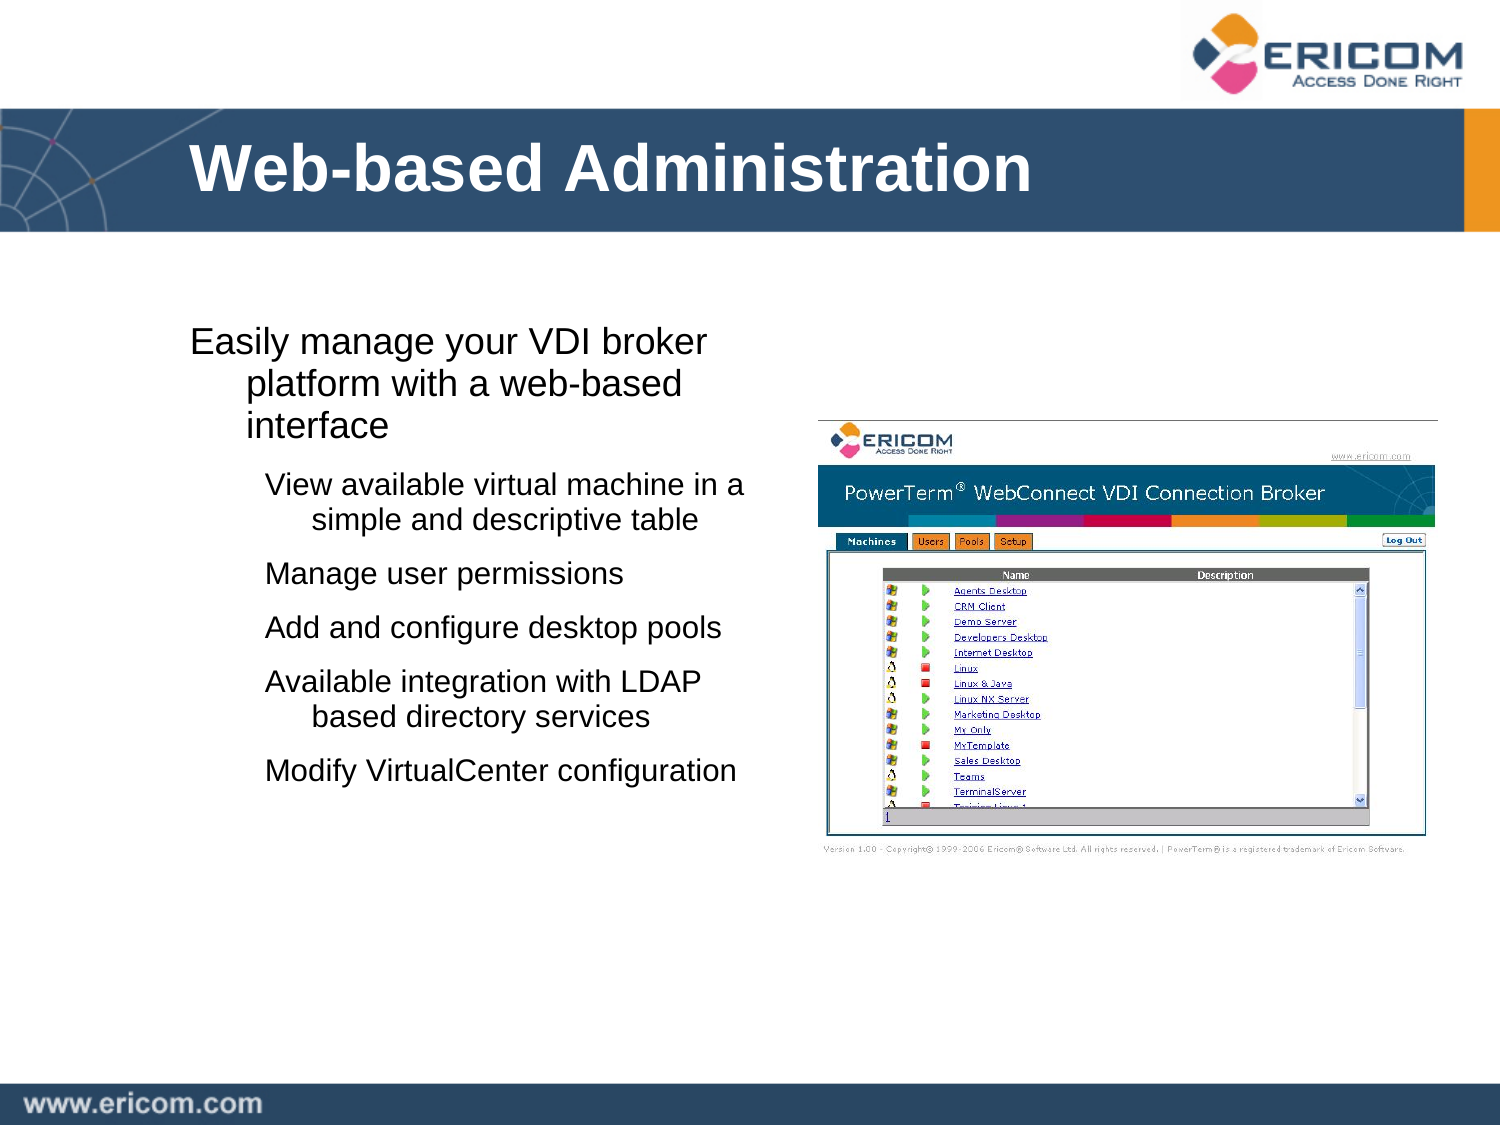

# Web-based Administration
Easily manage your VDI broker platform with a web-based interface
View available virtual machine in a simple and descriptive table
Manage user permissions
Add and configure desktop pools
Available integration with LDAP based directory services
Modify VirtualCenter configuration